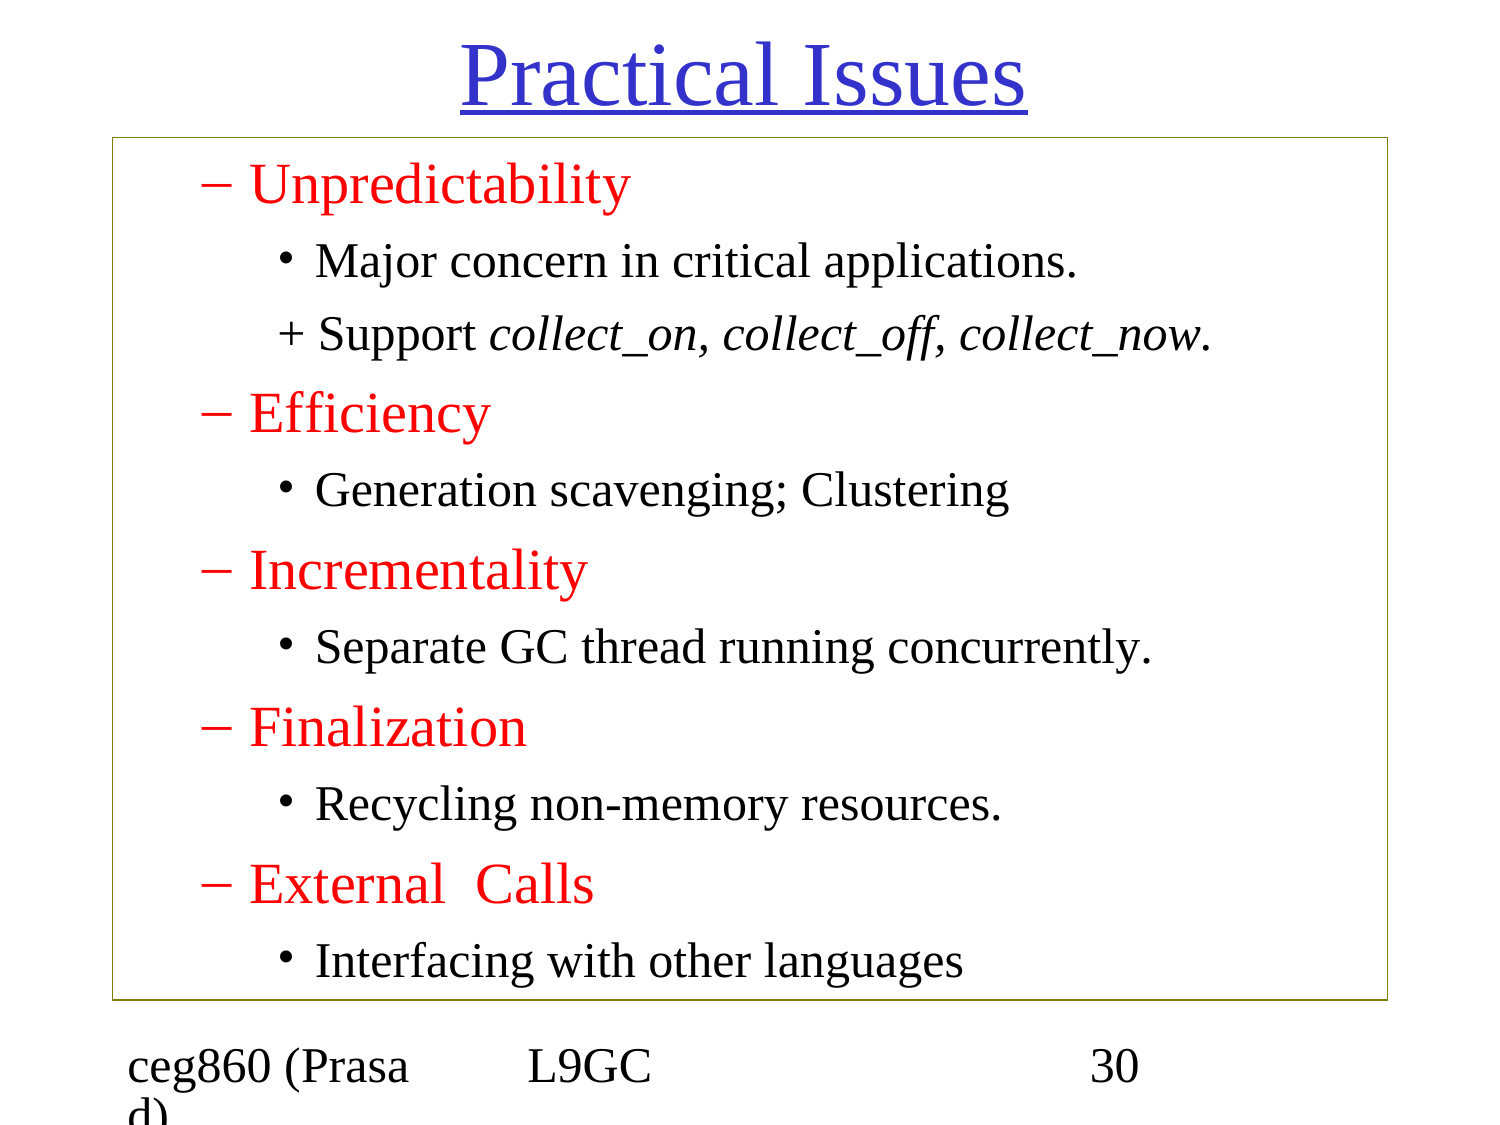

# Practical Issues
Unpredictability
Major concern in critical applications.
+ Support collect_on, collect_off, collect_now.
Efficiency
Generation scavenging; Clustering
Incrementality
Separate GC thread running concurrently.
Finalization
Recycling non-memory resources.
External Calls
Interfacing with other languages
ceg860 (Prasad)
L9GC
30